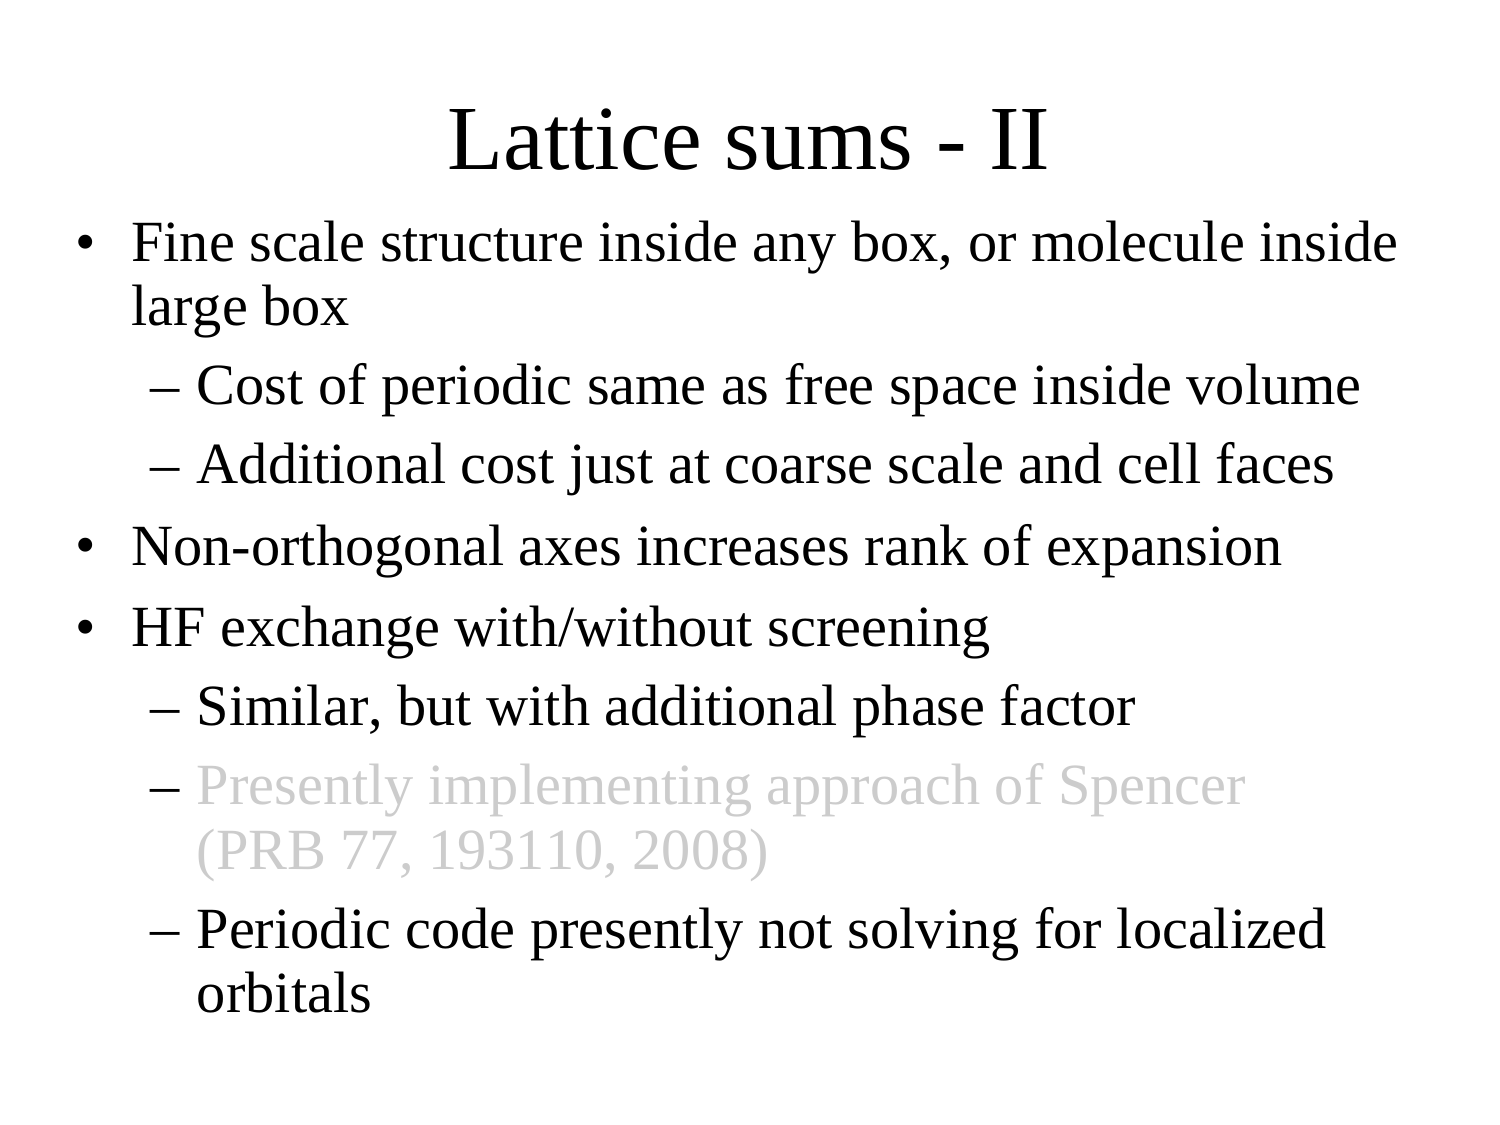

# Lattice sums - II
Fine scale structure inside any box, or molecule inside large box
Cost of periodic same as free space inside volume
Additional cost just at coarse scale and cell faces
Non-orthogonal axes increases rank of expansion
HF exchange with/without screening
Similar, but with additional phase factor
Presently implementing approach of Spencer
(PRB 77, 193110, 2008)
Periodic code presently not solving for localized orbitals